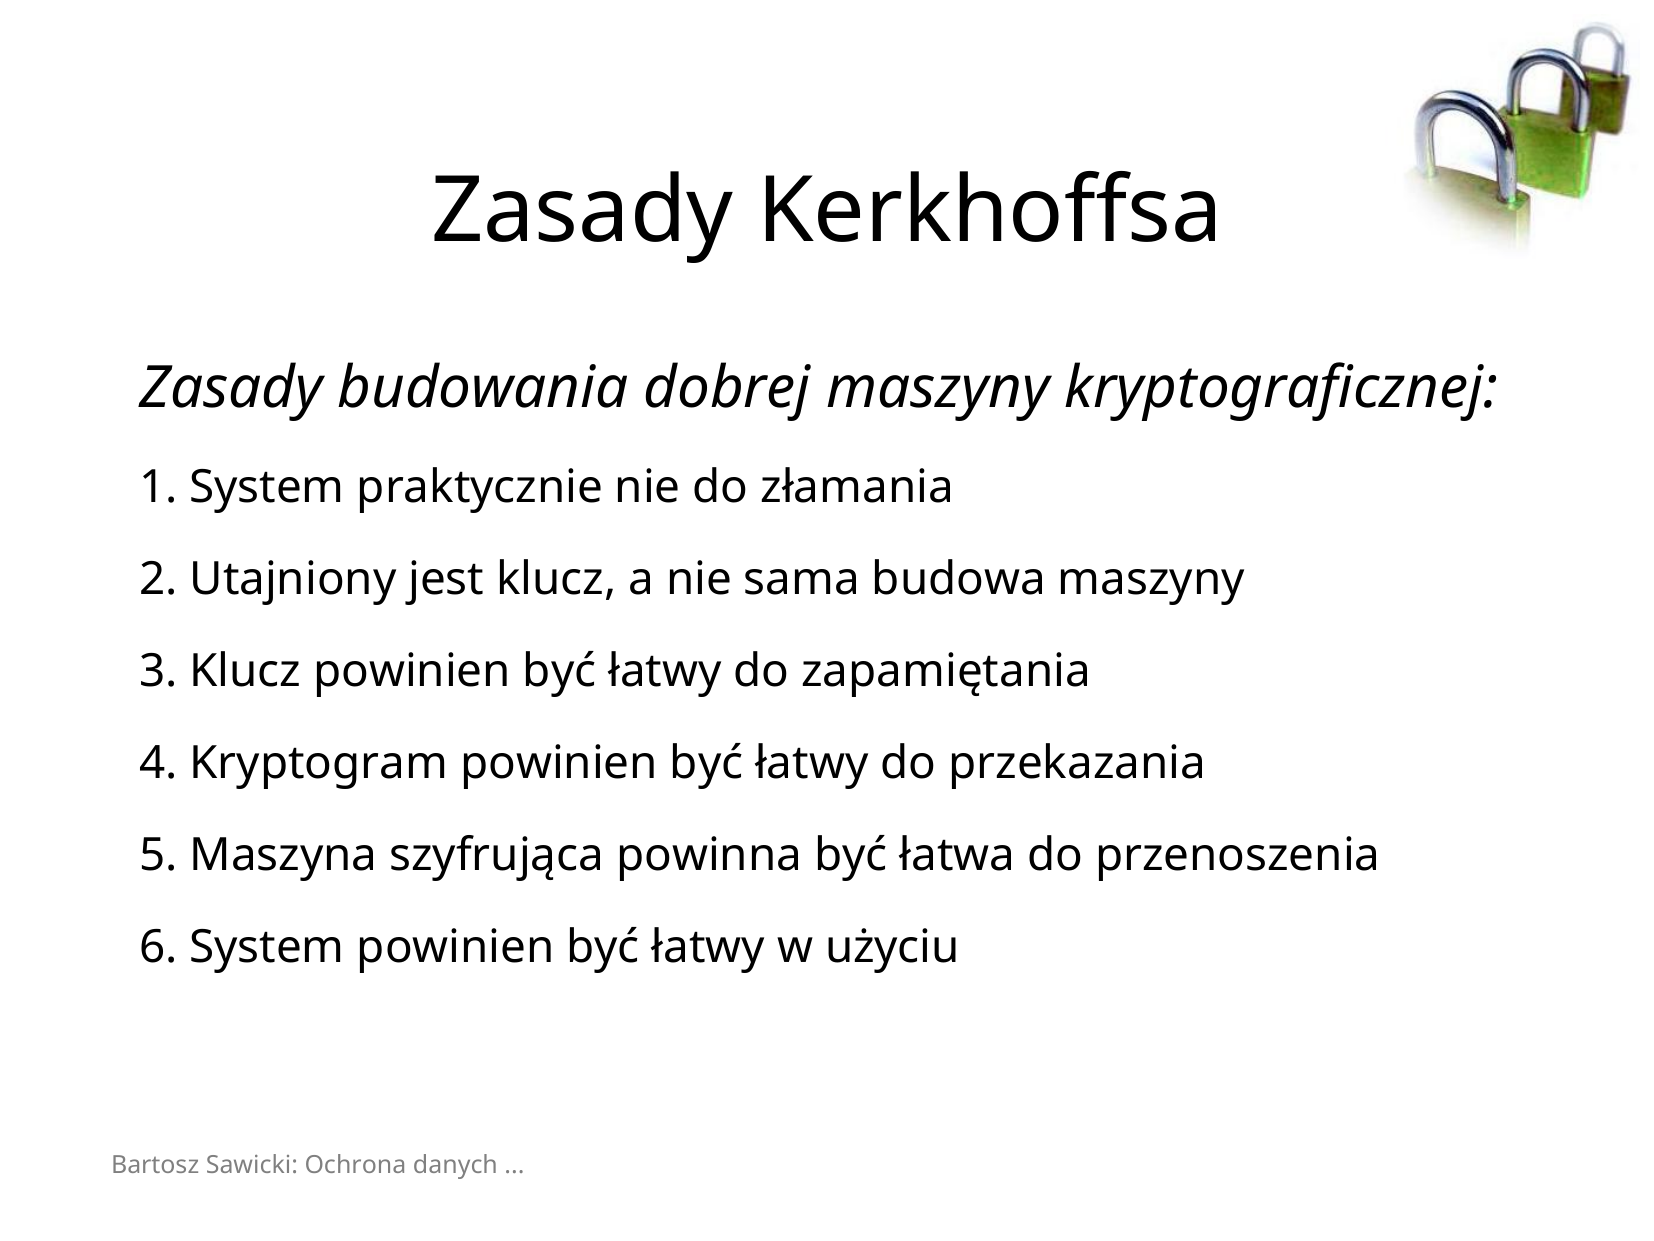

# Zasady Kerkhoffsa
Zasady budowania dobrej maszyny kryptograficznej:
1. System praktycznie nie do złamania
2. Utajniony jest klucz, a nie sama budowa maszyny
3. Klucz powinien być łatwy do zapamiętania
4. Kryptogram powinien być łatwy do przekazania
5. Maszyna szyfrująca powinna być łatwa do przenoszenia
6. System powinien być łatwy w użyciu